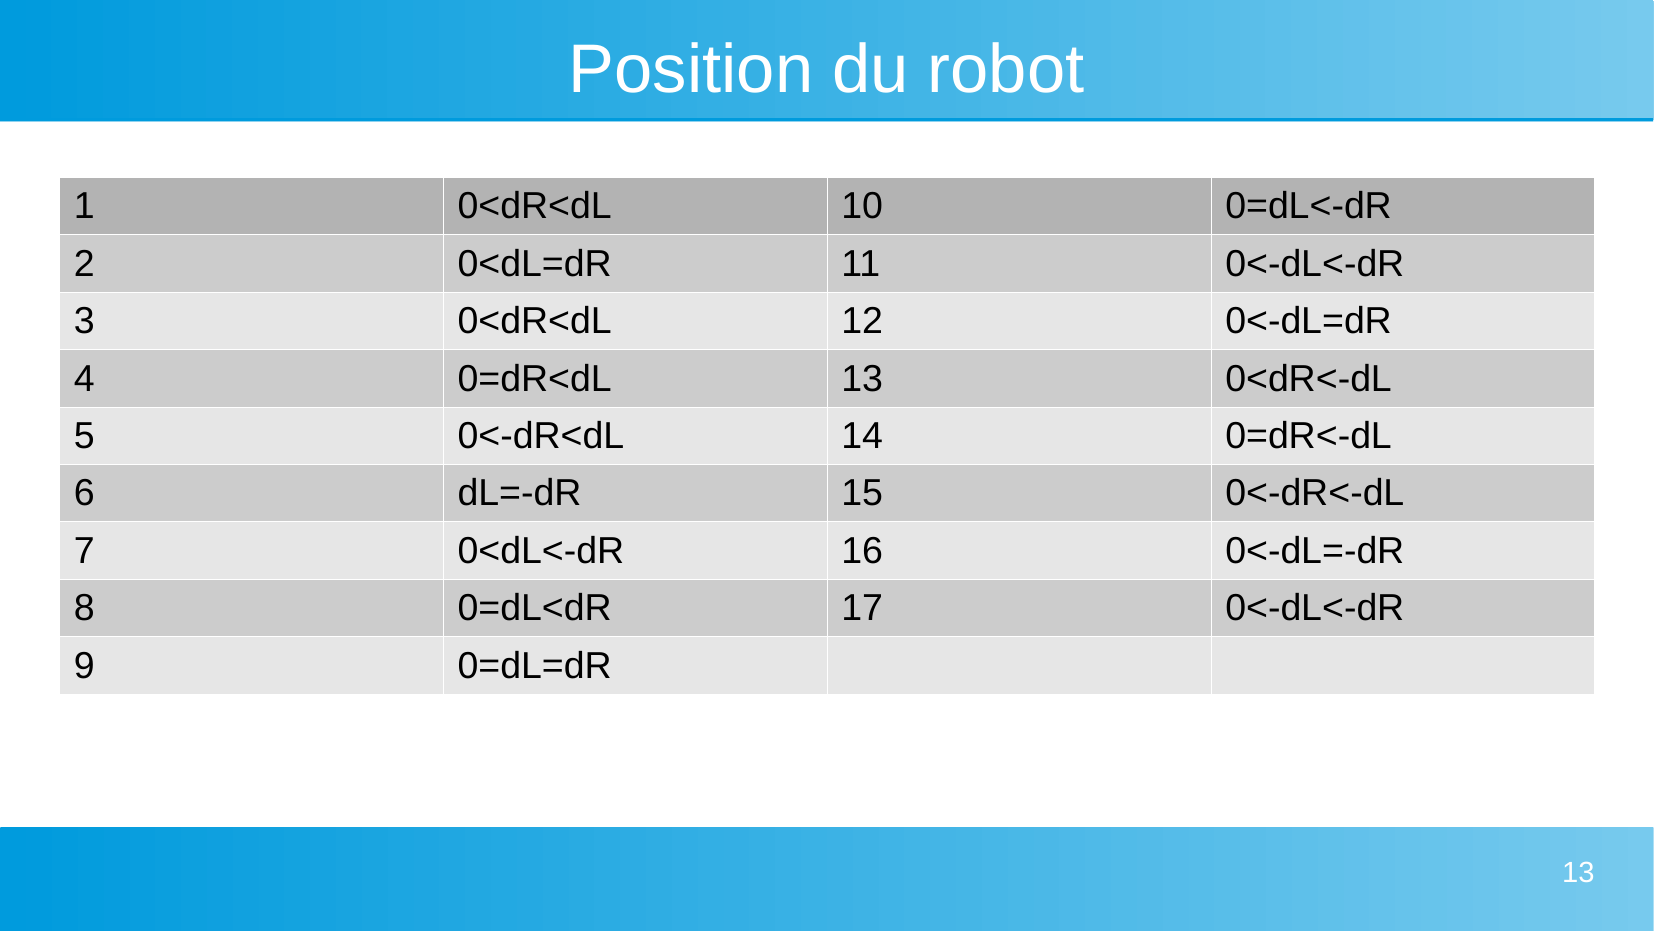

# Position du robot
| 1 | 0<dR<dL | 10 | 0=dL<-dR |
| --- | --- | --- | --- |
| 2 | 0<dL=dR | 11 | 0<-dL<-dR |
| 3 | 0<dR<dL | 12 | 0<-dL=dR |
| 4 | 0=dR<dL | 13 | 0<dR<-dL |
| 5 | 0<-dR<dL | 14 | 0=dR<-dL |
| 6 | dL=-dR | 15 | 0<-dR<-dL |
| 7 | 0<dL<-dR | 16 | 0<-dL=-dR |
| 8 | 0=dL<dR | 17 | 0<-dL<-dR |
| 9 | 0=dL=dR | | |
13